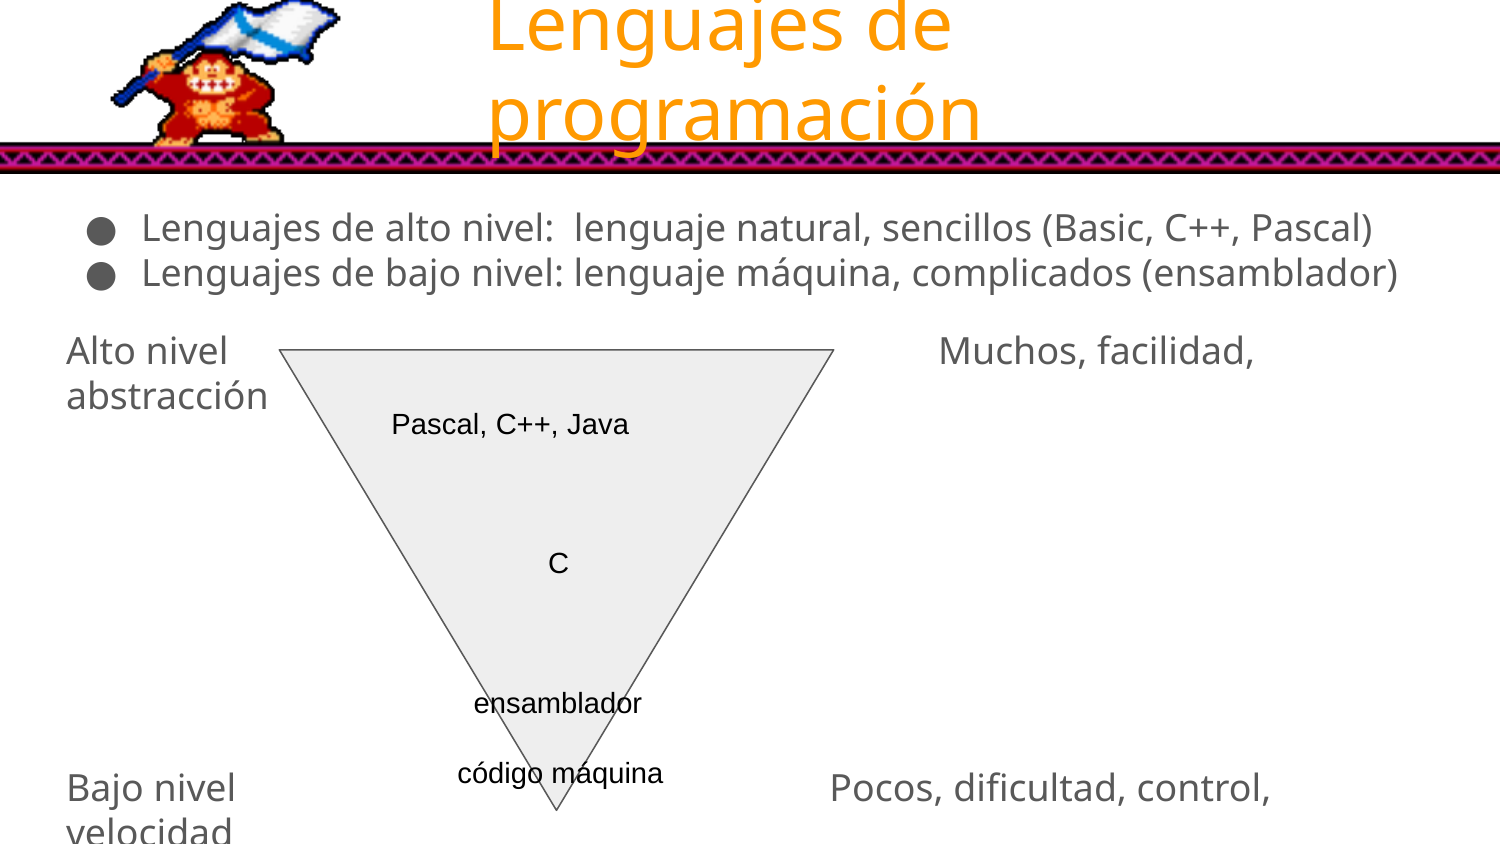

# Lenguajes de programación
Lenguajes de alto nivel: lenguaje natural, sencillos (Basic, C++, Pascal)
Lenguajes de bajo nivel: lenguaje máquina, complicados (ensamblador)
Alto nivel Muchos, facilidad, abstracción
Bajo nivel Pocos, dificultad, control, velocidad
Pascal, C++, Java
 C
	 ensamblador
 código máquina